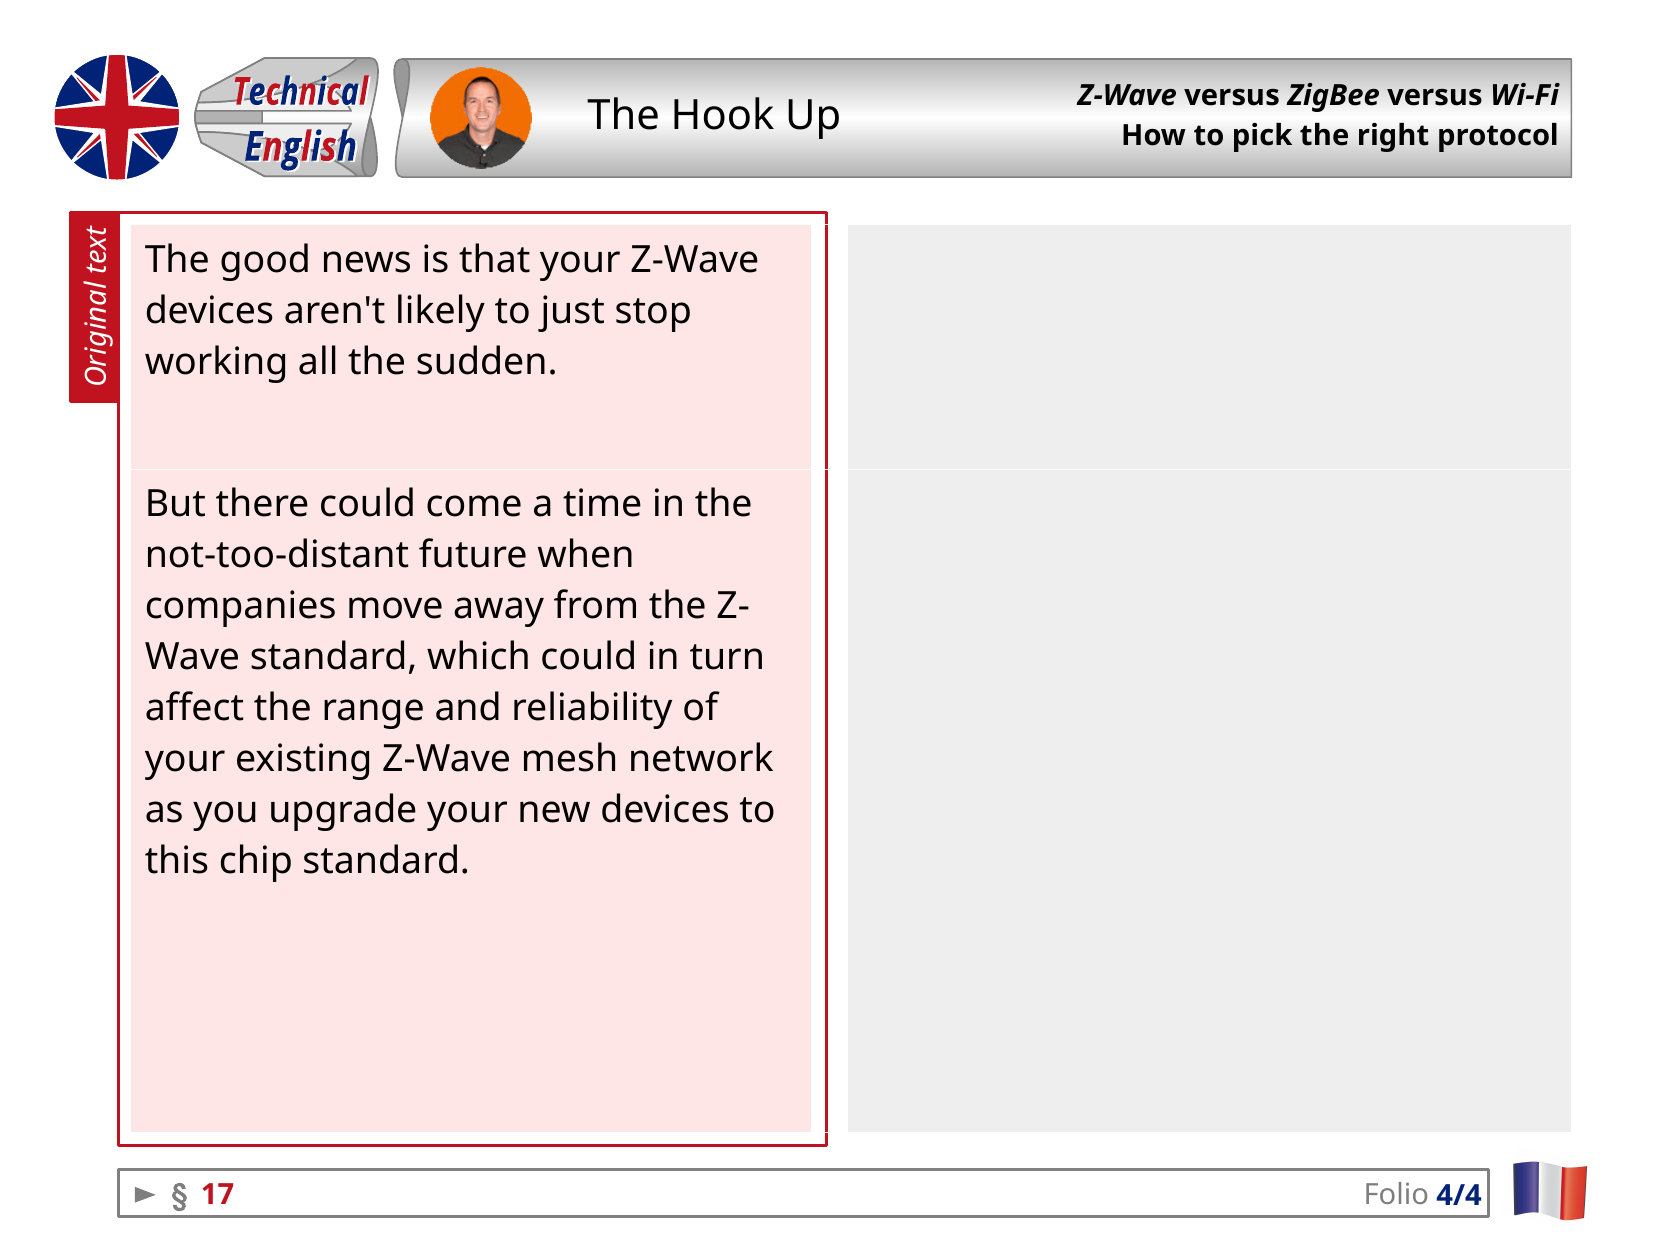

#
| The good news is that your Z-Wave devices aren't likely to just stop working all the sudden. | | |
| --- | --- | --- |
| But there could come a time in the not-too-distant future when companies move away from the Z-Wave standard, which could in turn affect the range and reliability of your existing Z-Wave mesh network as you upgrade your new devices to this chip standard. | | |
17
4/4